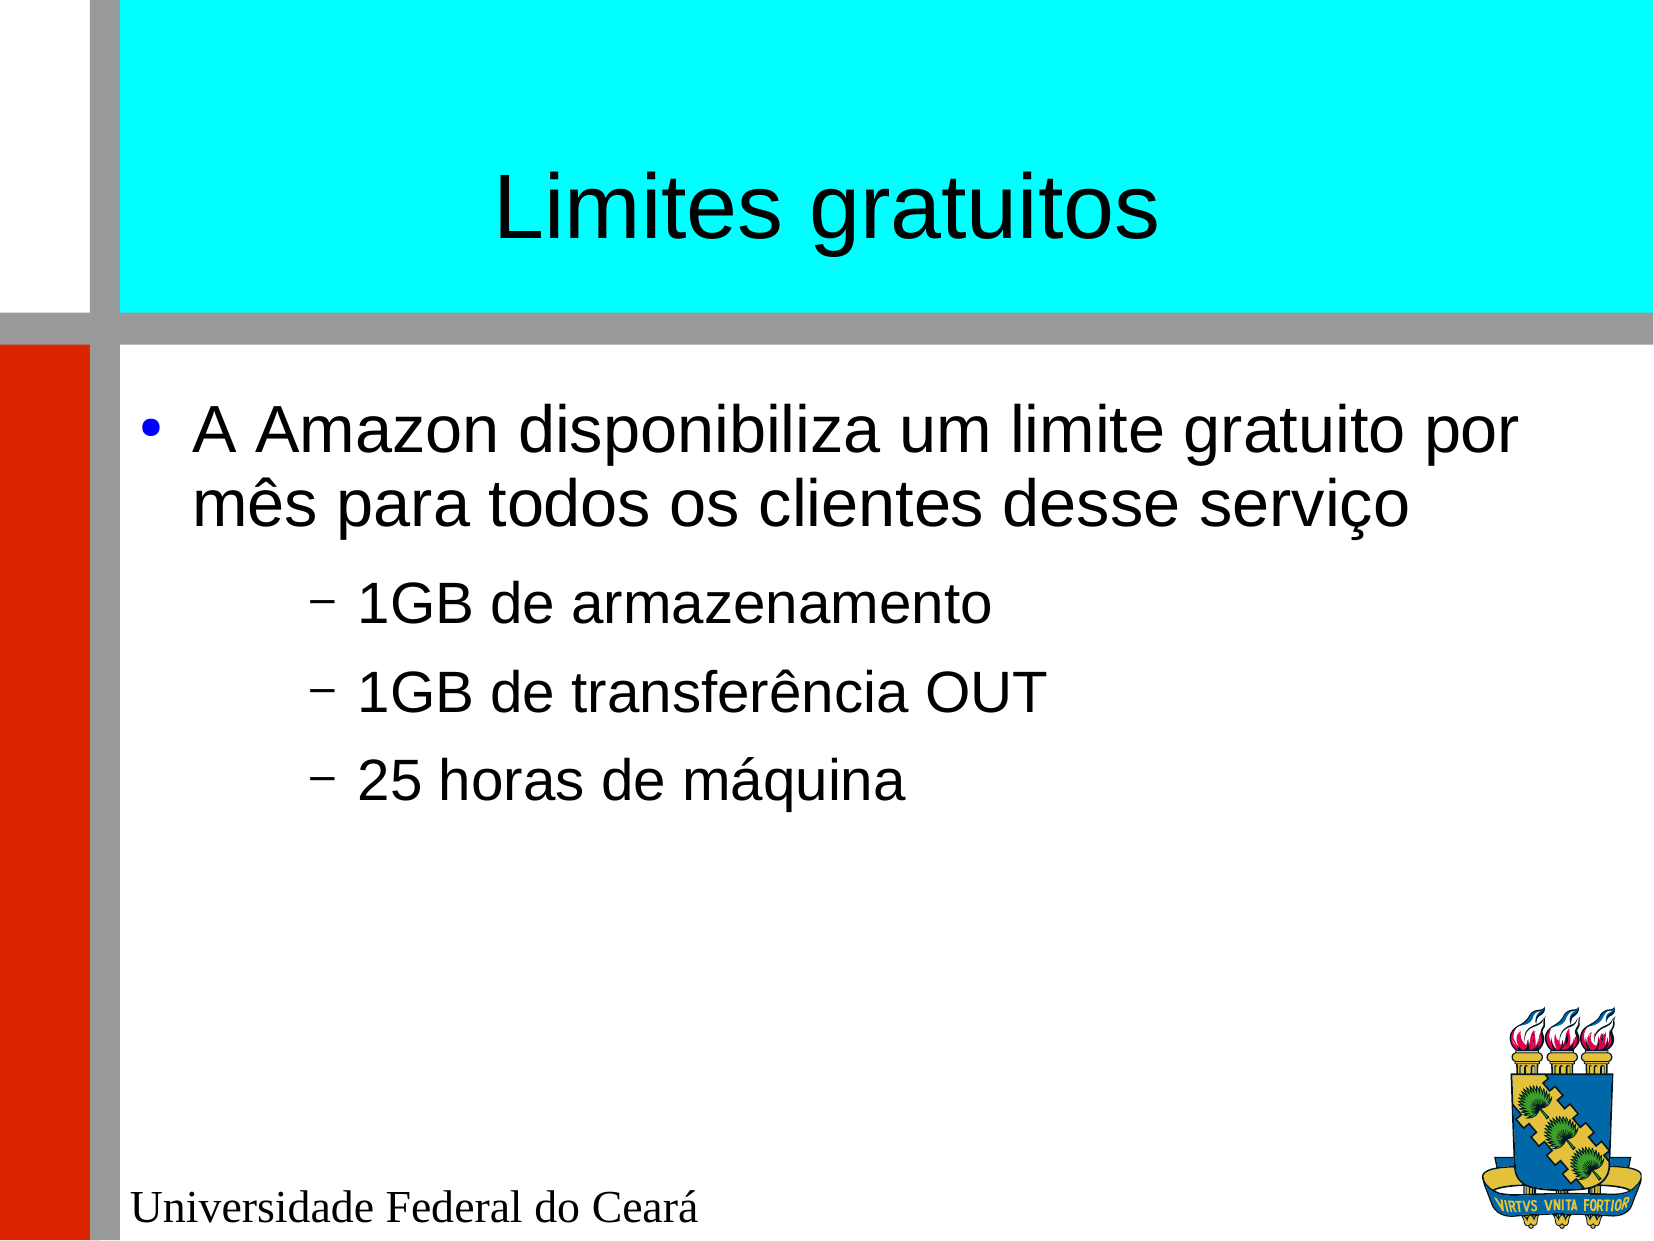

# Limites gratuitos
A Amazon disponibiliza um limite gratuito por mês para todos os clientes desse serviço
1GB de armazenamento
1GB de transferência OUT
25 horas de máquina